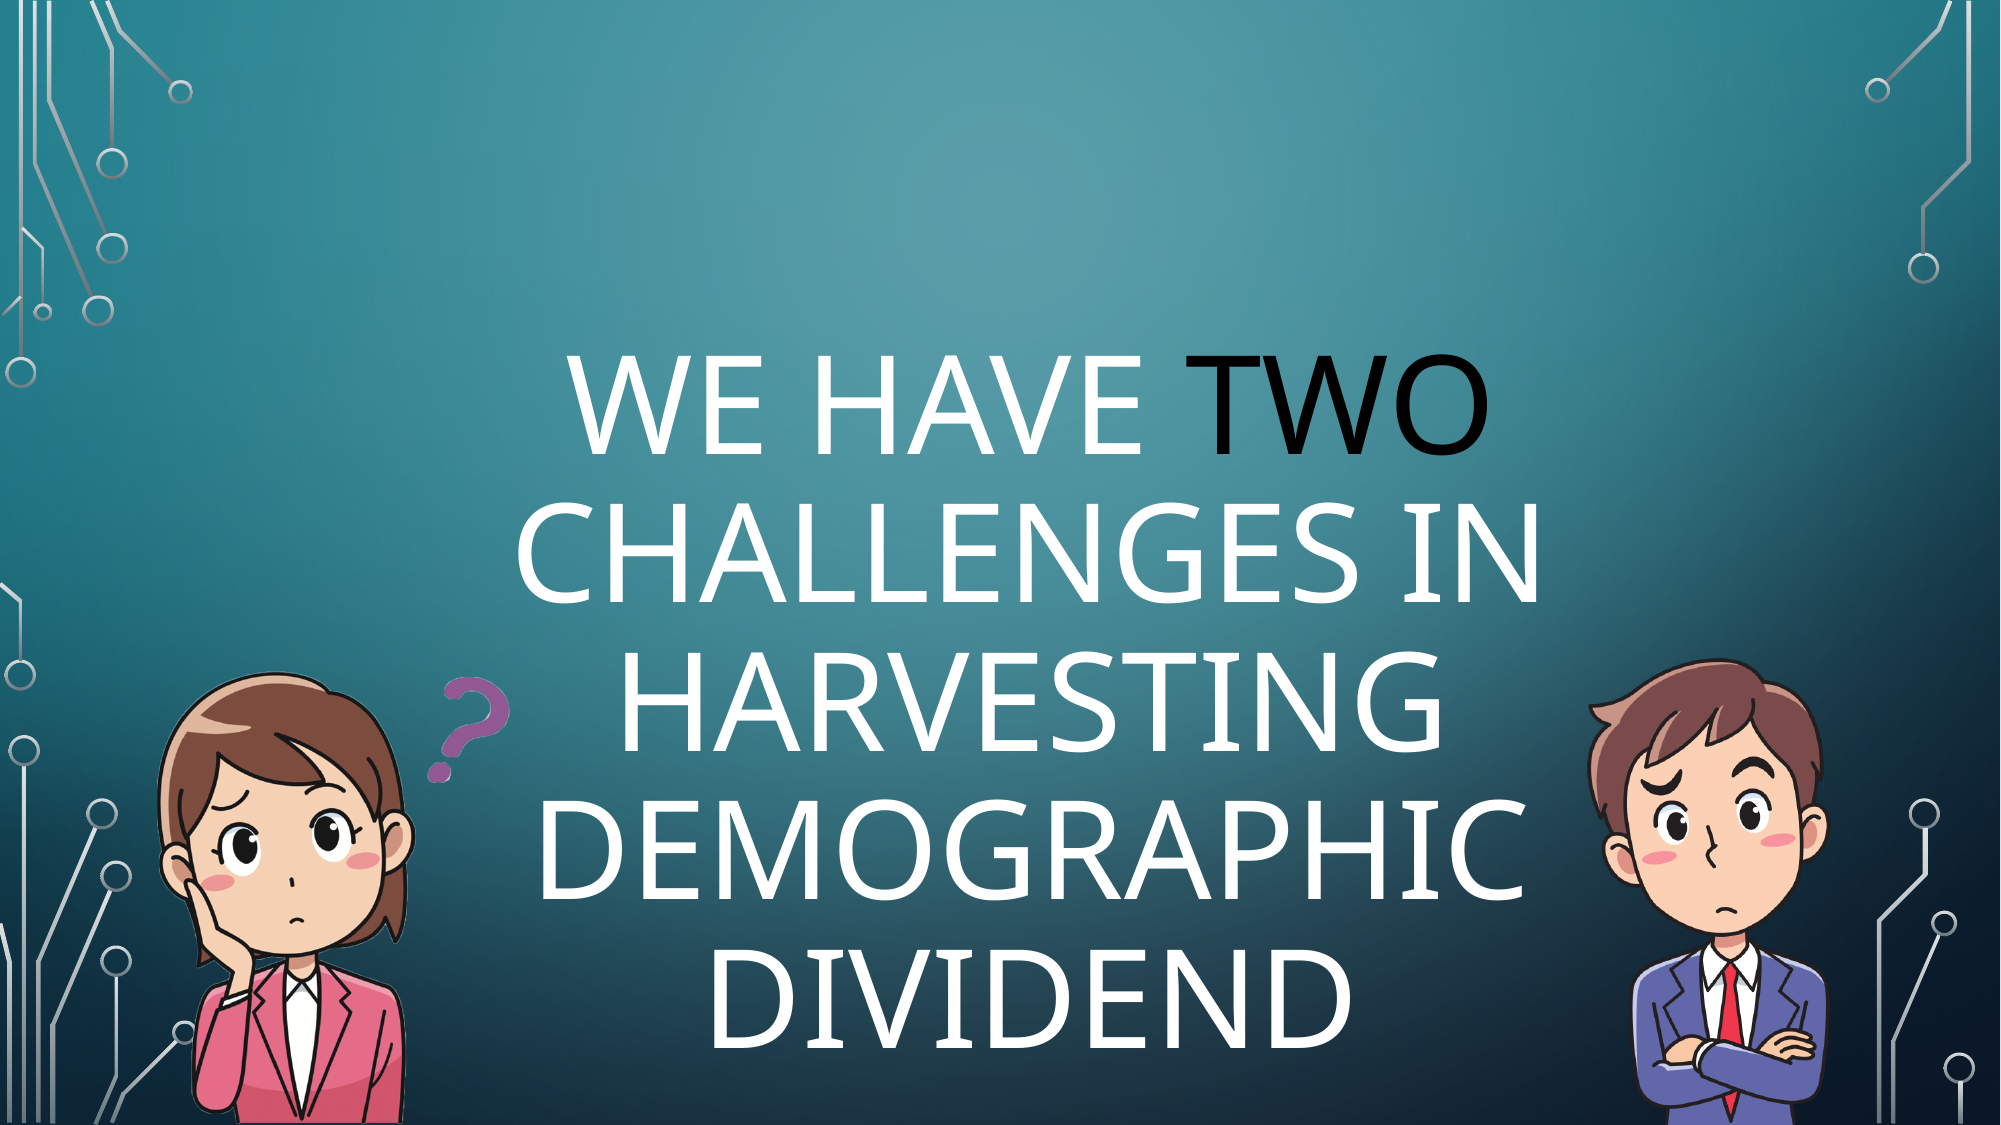

# We have two challenges in harvesting demographic dividend